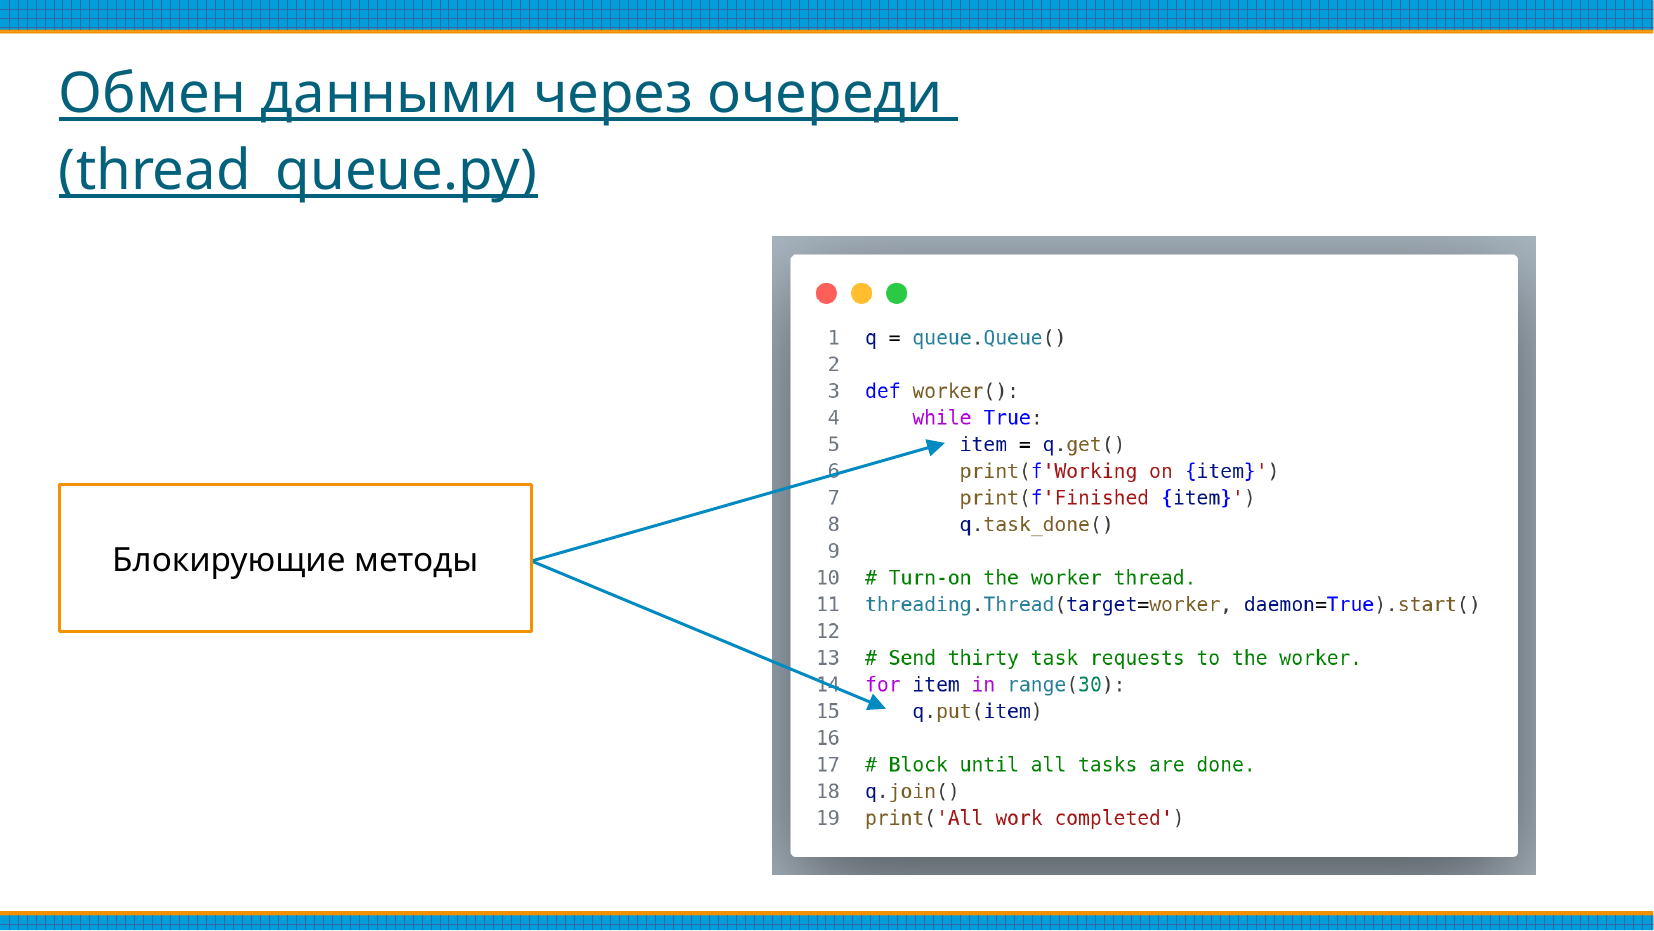

# Обмен данными через очереди (thread_queue.py)
Блокирующие методы